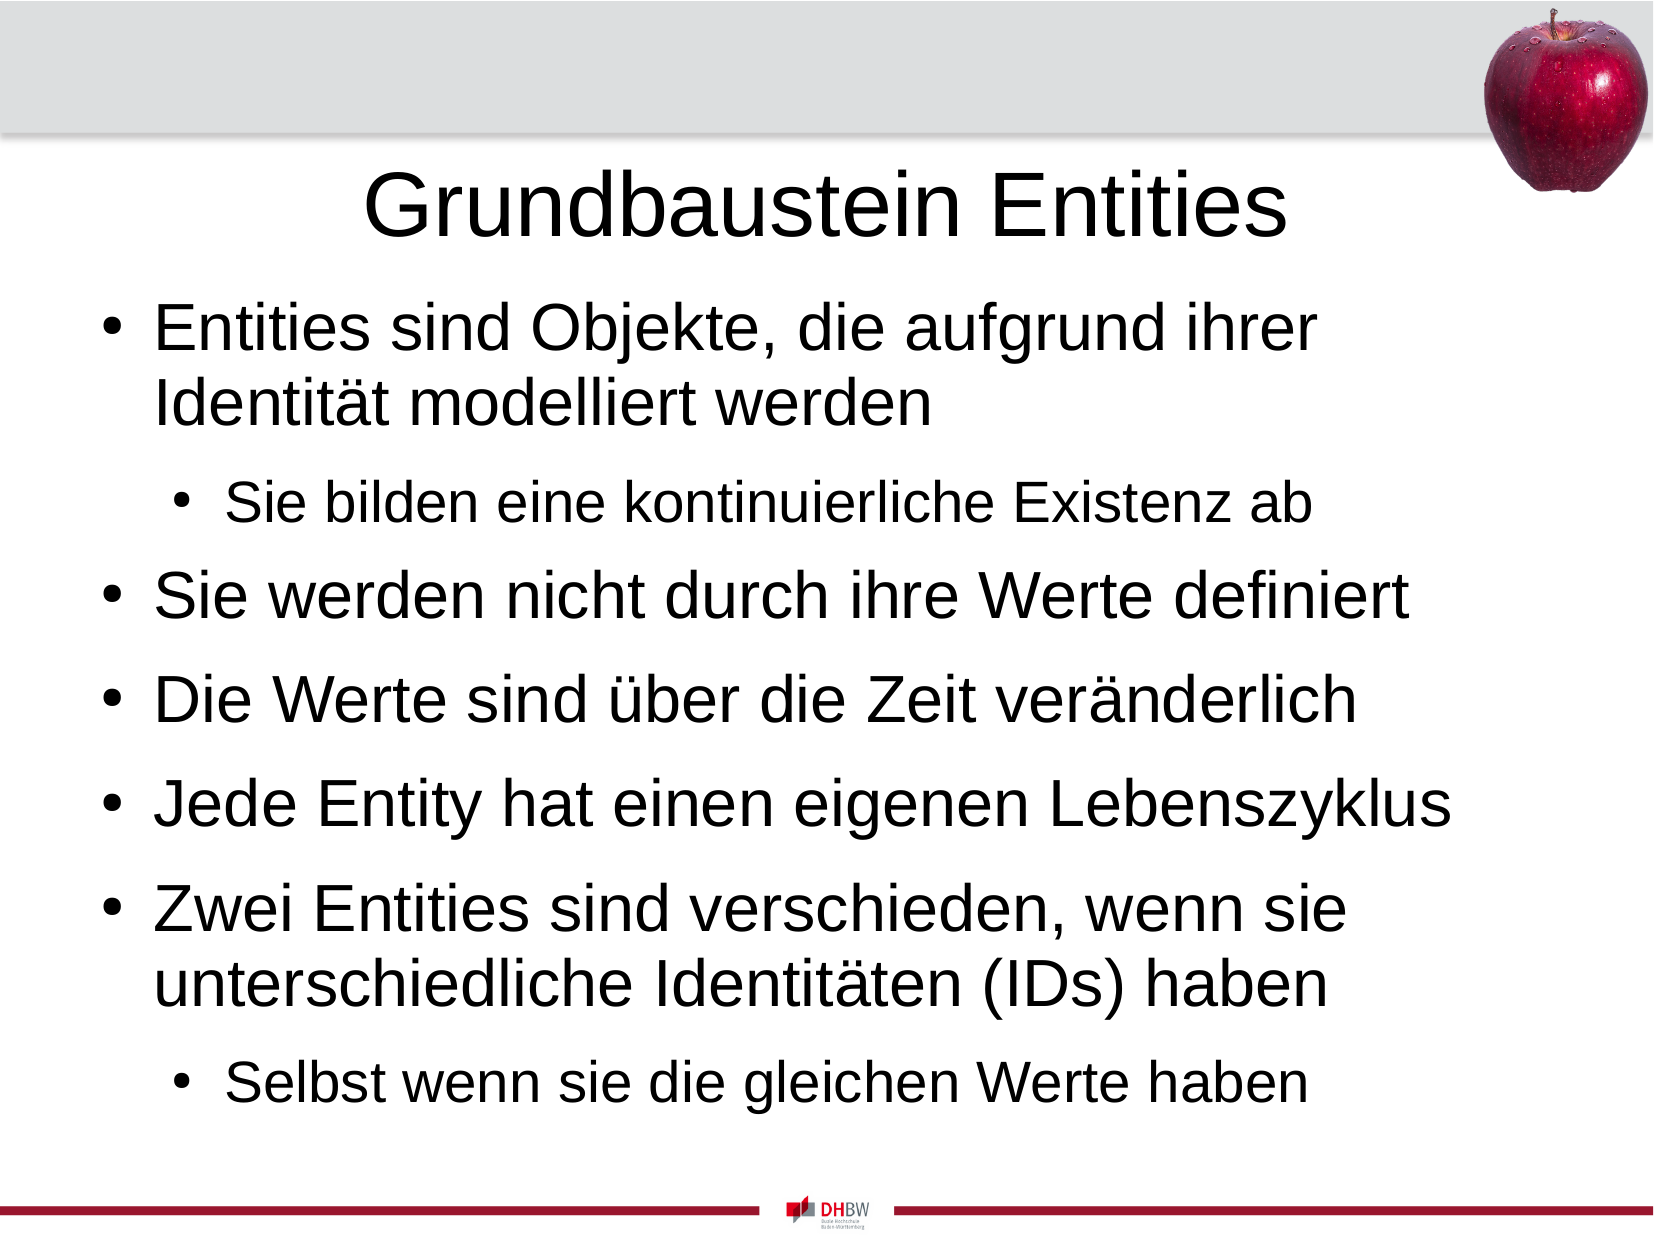

# Grundbaustein Entities
Entities sind Objekte, die aufgrund ihrer Identität modelliert werden
Sie bilden eine kontinuierliche Existenz ab
Sie werden nicht durch ihre Werte definiert
Die Werte sind über die Zeit veränderlich
Jede Entity hat einen eigenen Lebenszyklus
Zwei Entities sind verschieden, wenn sie unterschiedliche Identitäten (IDs) haben
Selbst wenn sie die gleichen Werte haben